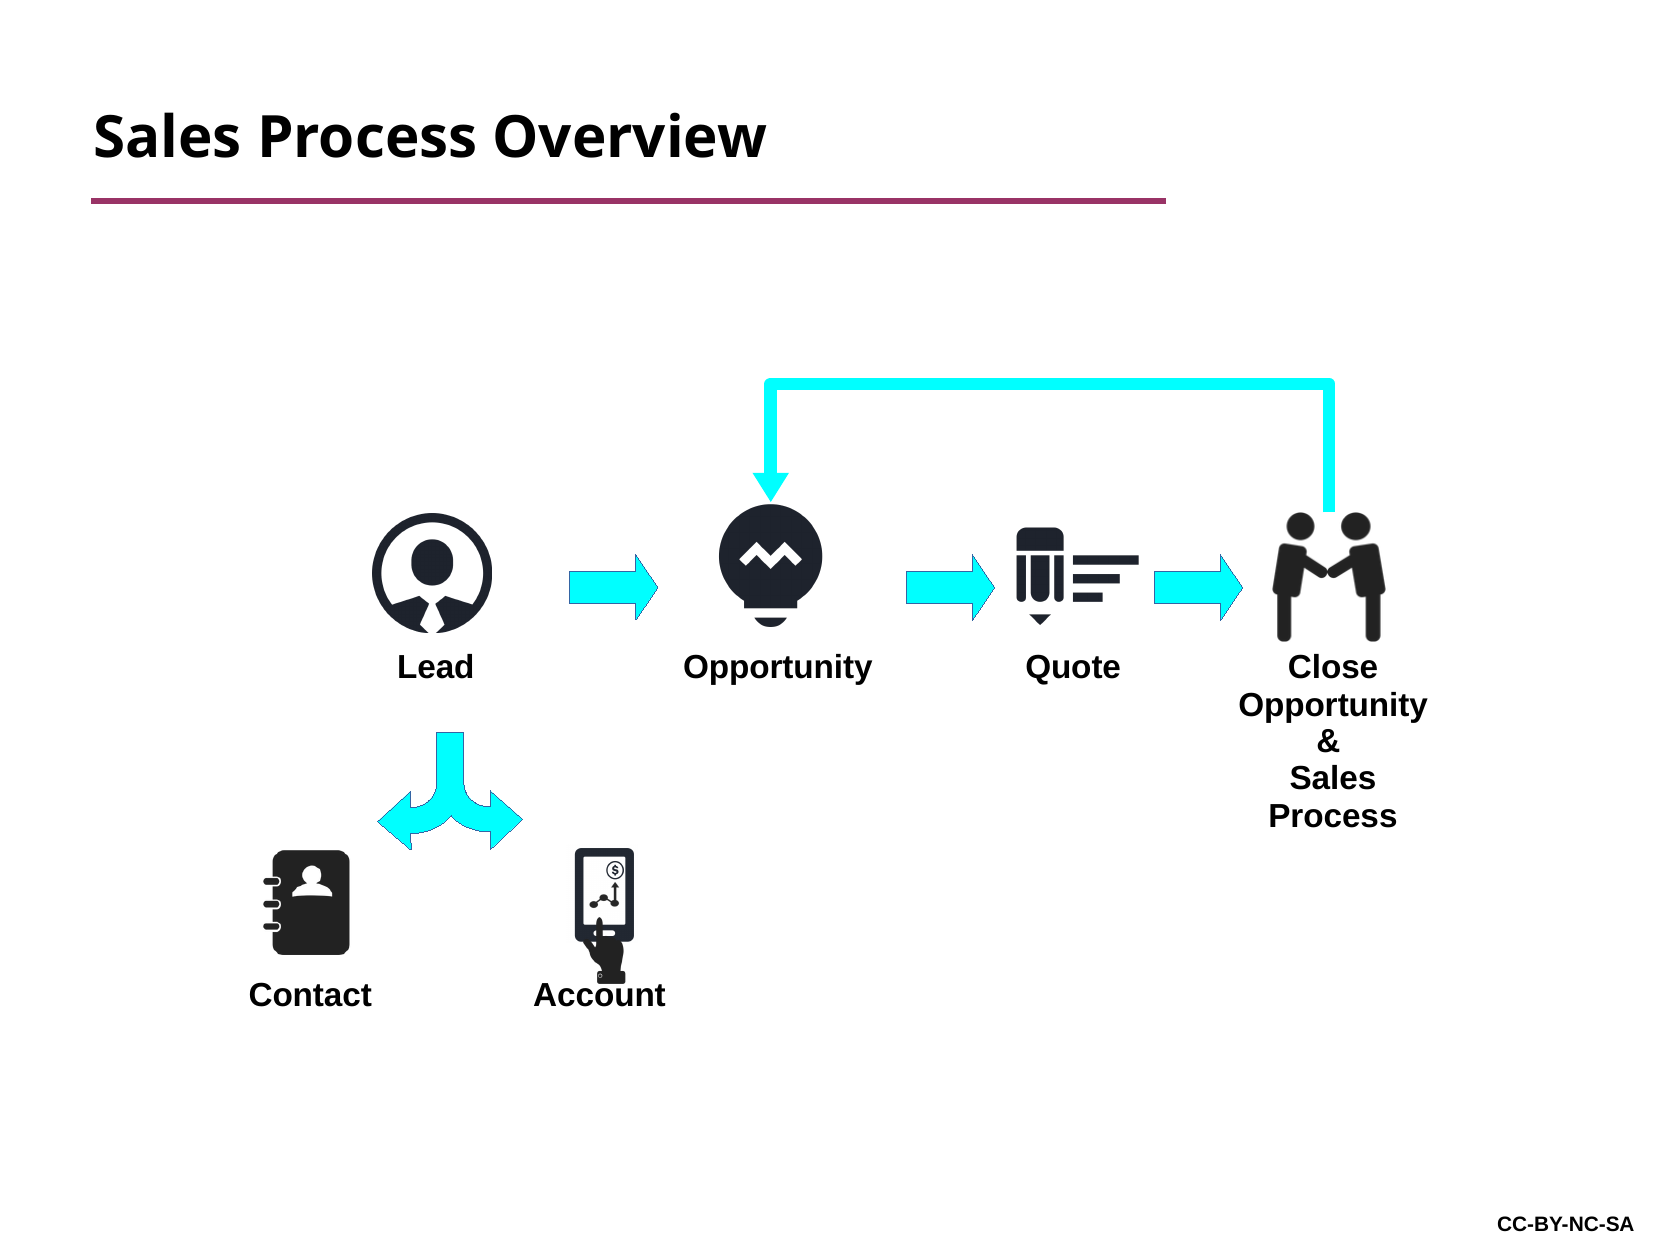

# Sales Process Overview
Lead
Opportunity
Quote
Close Opportunity
&
Sales Process
Contact
Account
CC-BY-NC-SA